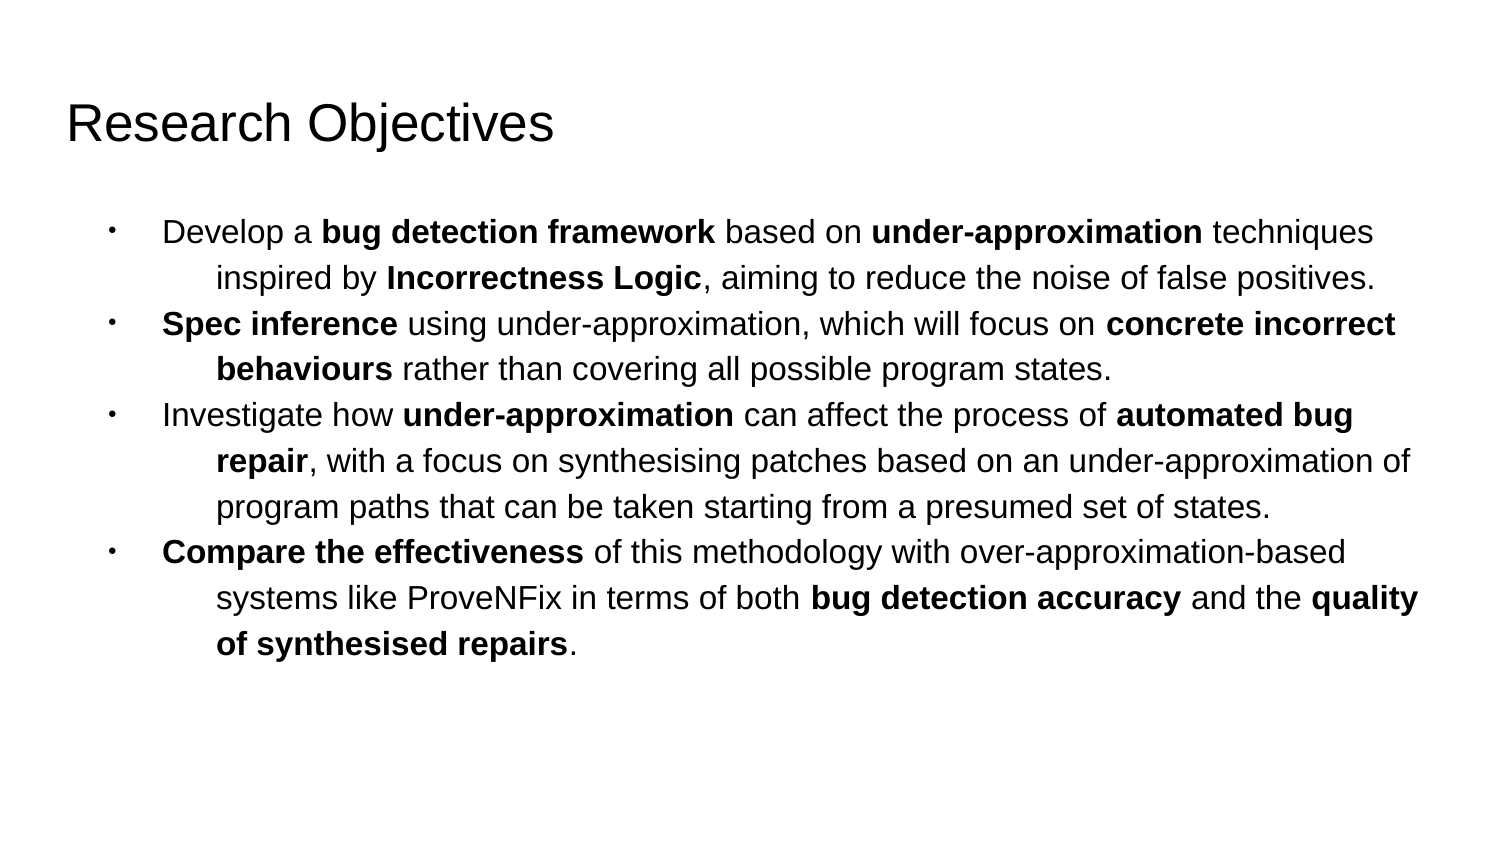

# Research Objectives
Develop a bug detection framework based on under-approximation techniques inspired by Incorrectness Logic, aiming to reduce the noise of false positives.
Spec inference using under-approximation, which will focus on concrete incorrect behaviours rather than covering all possible program states.
Investigate how under-approximation can affect the process of automated bug repair, with a focus on synthesising patches based on an under-approximation of program paths that can be taken starting from a presumed set of states.
Compare the effectiveness of this methodology with over-approximation-based systems like ProveNFix in terms of both bug detection accuracy and the quality of synthesised repairs.